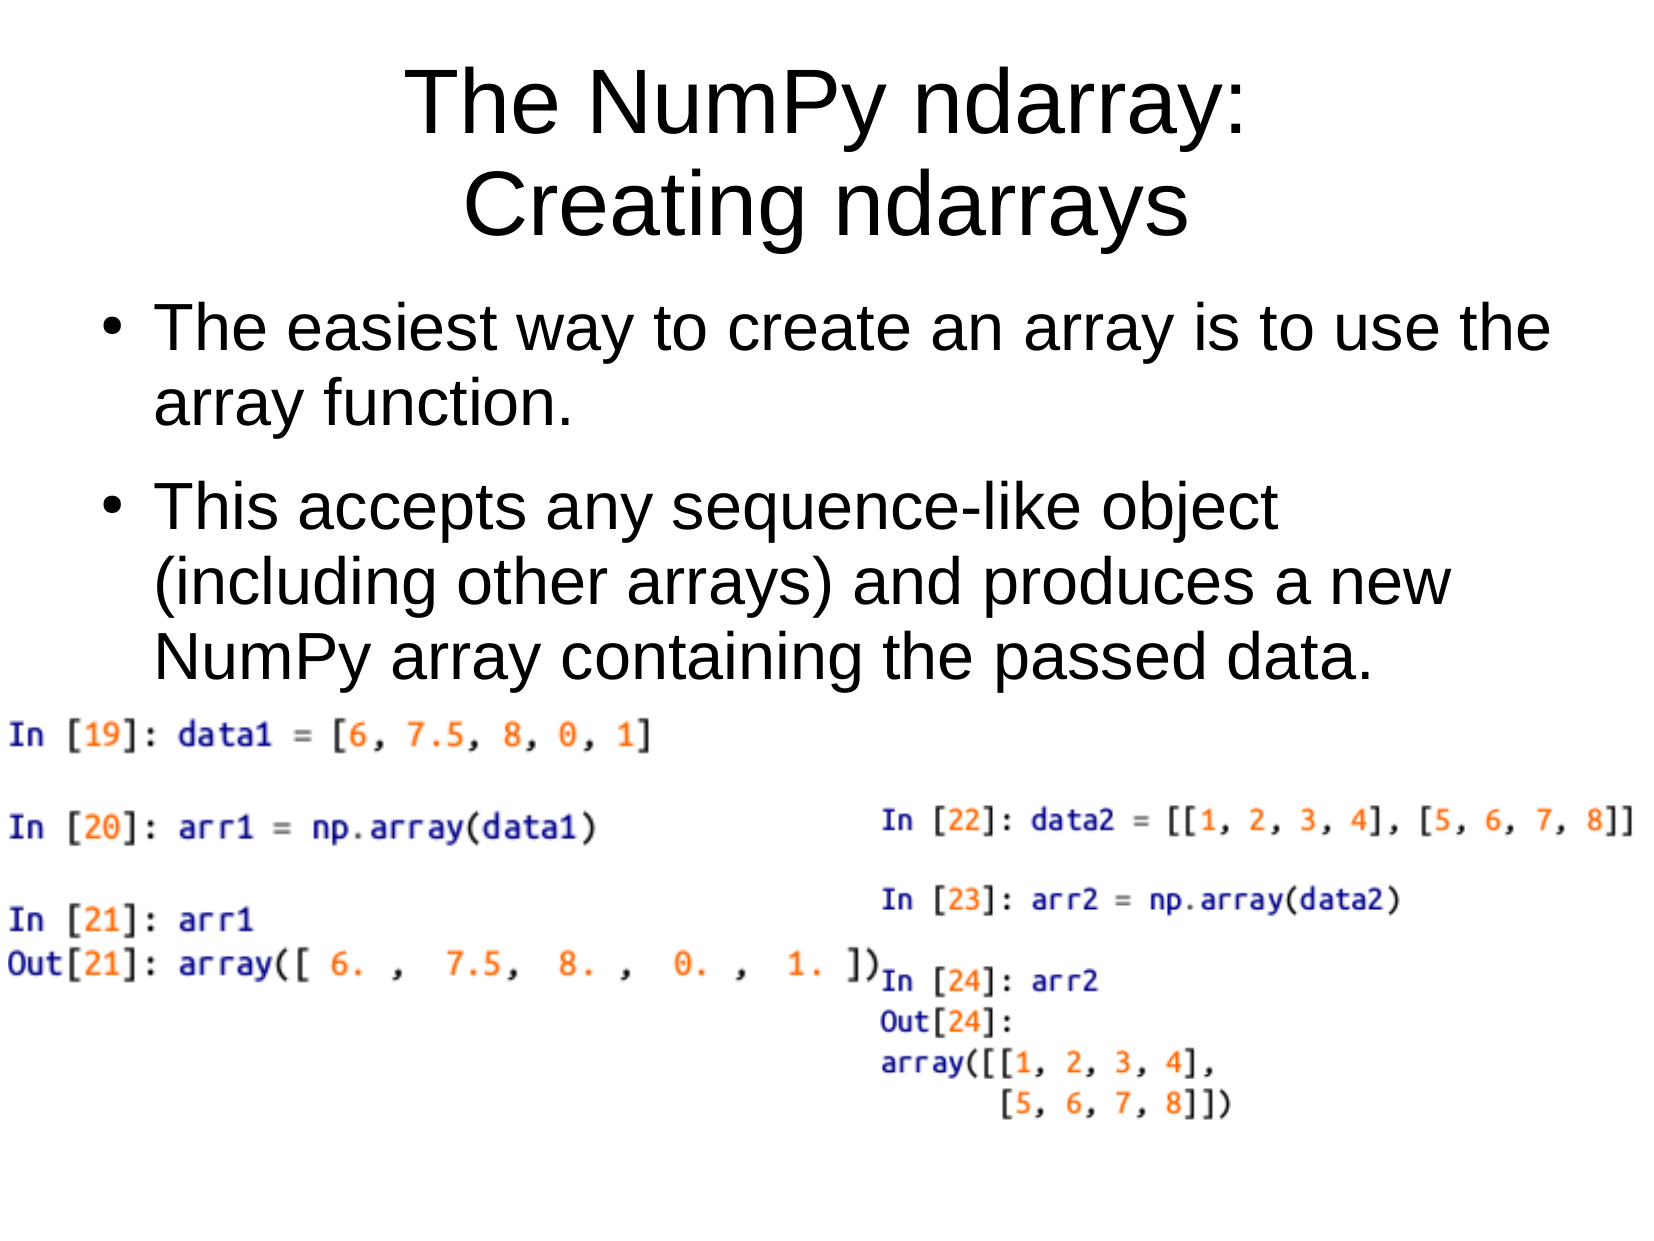

# The NumPy ndarray: Creating ndarrays
The easiest way to create an array is to use the array function.
This accepts any sequence-like object (including other arrays) and produces a new NumPy array containing the passed data.